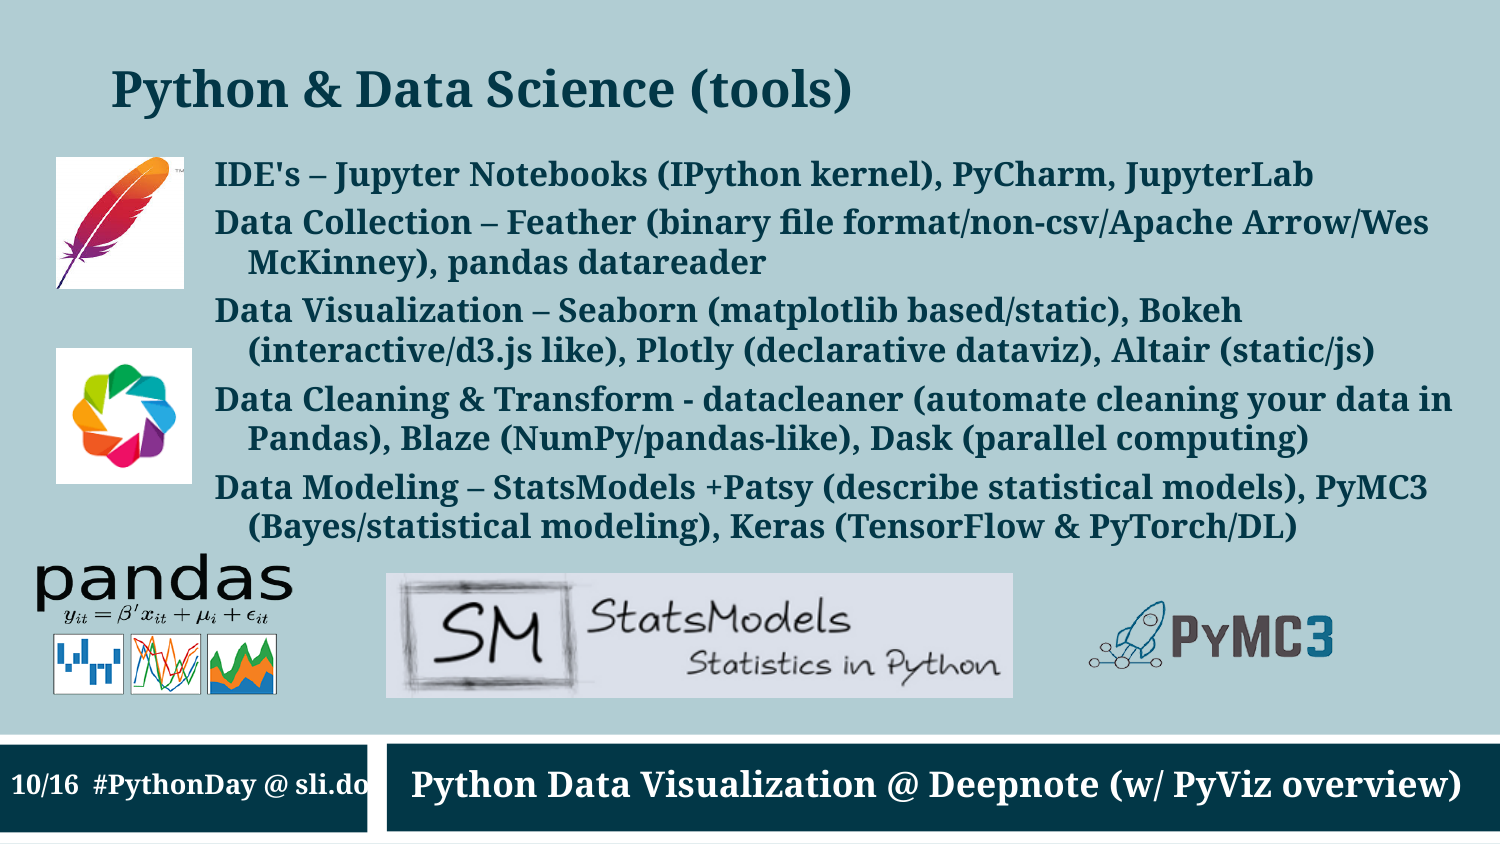

Python & Data Science (tools)
IDE's – Jupyter Notebooks (IPython kernel), PyCharm, JupyterLab
Data Collection – Feather (binary file format/non-csv/Apache Arrow/Wes McKinney), pandas datareader
Data Visualization – Seaborn (matplotlib based/static), Bokeh (interactive/d3.js like), Plotly (declarative dataviz), Altair (static/js)
Data Cleaning & Transform - datacleaner (automate cleaning your data in Pandas), Blaze (NumPy/pandas-like), Dask (parallel computing)
Data Modeling – StatsModels +Patsy (describe statistical models), PyMC3 (Bayes/statistical modeling), Keras (TensorFlow & PyTorch/DL)
Python Data Visualization @ Deepnote (w/ PyViz overview)
10/16 #PythonDay @ sli.do